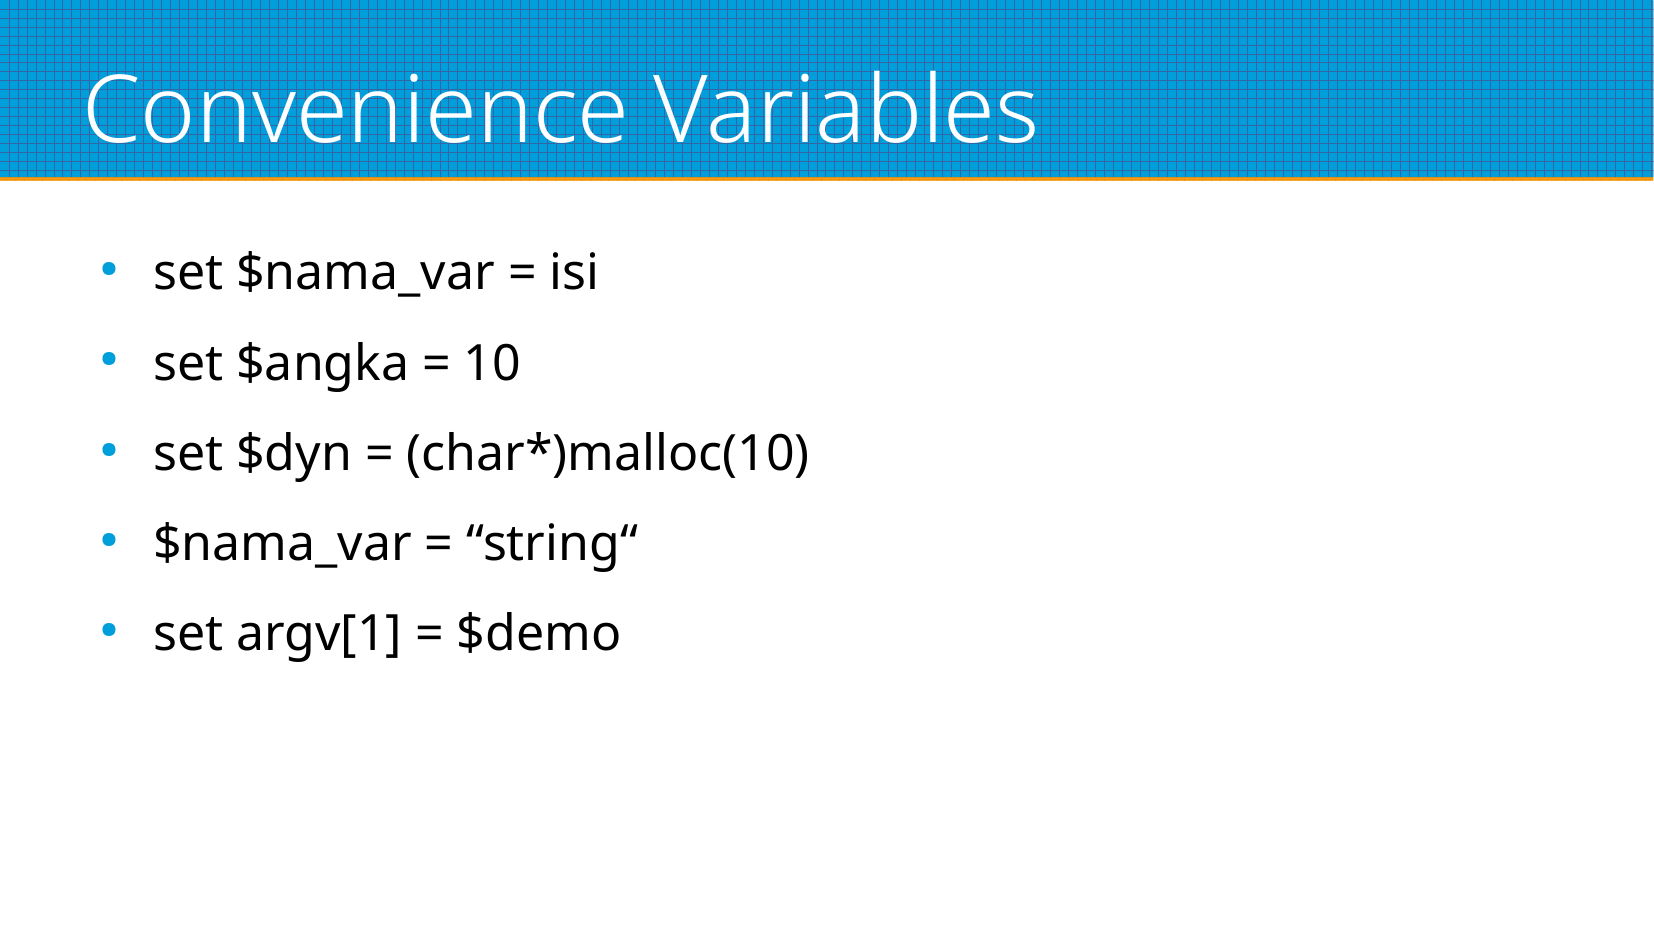

# Convenience Variables
set $nama_var = isi
set $angka = 10
set $dyn = (char*)malloc(10)
$nama_var = “string“
set argv[1] = $demo